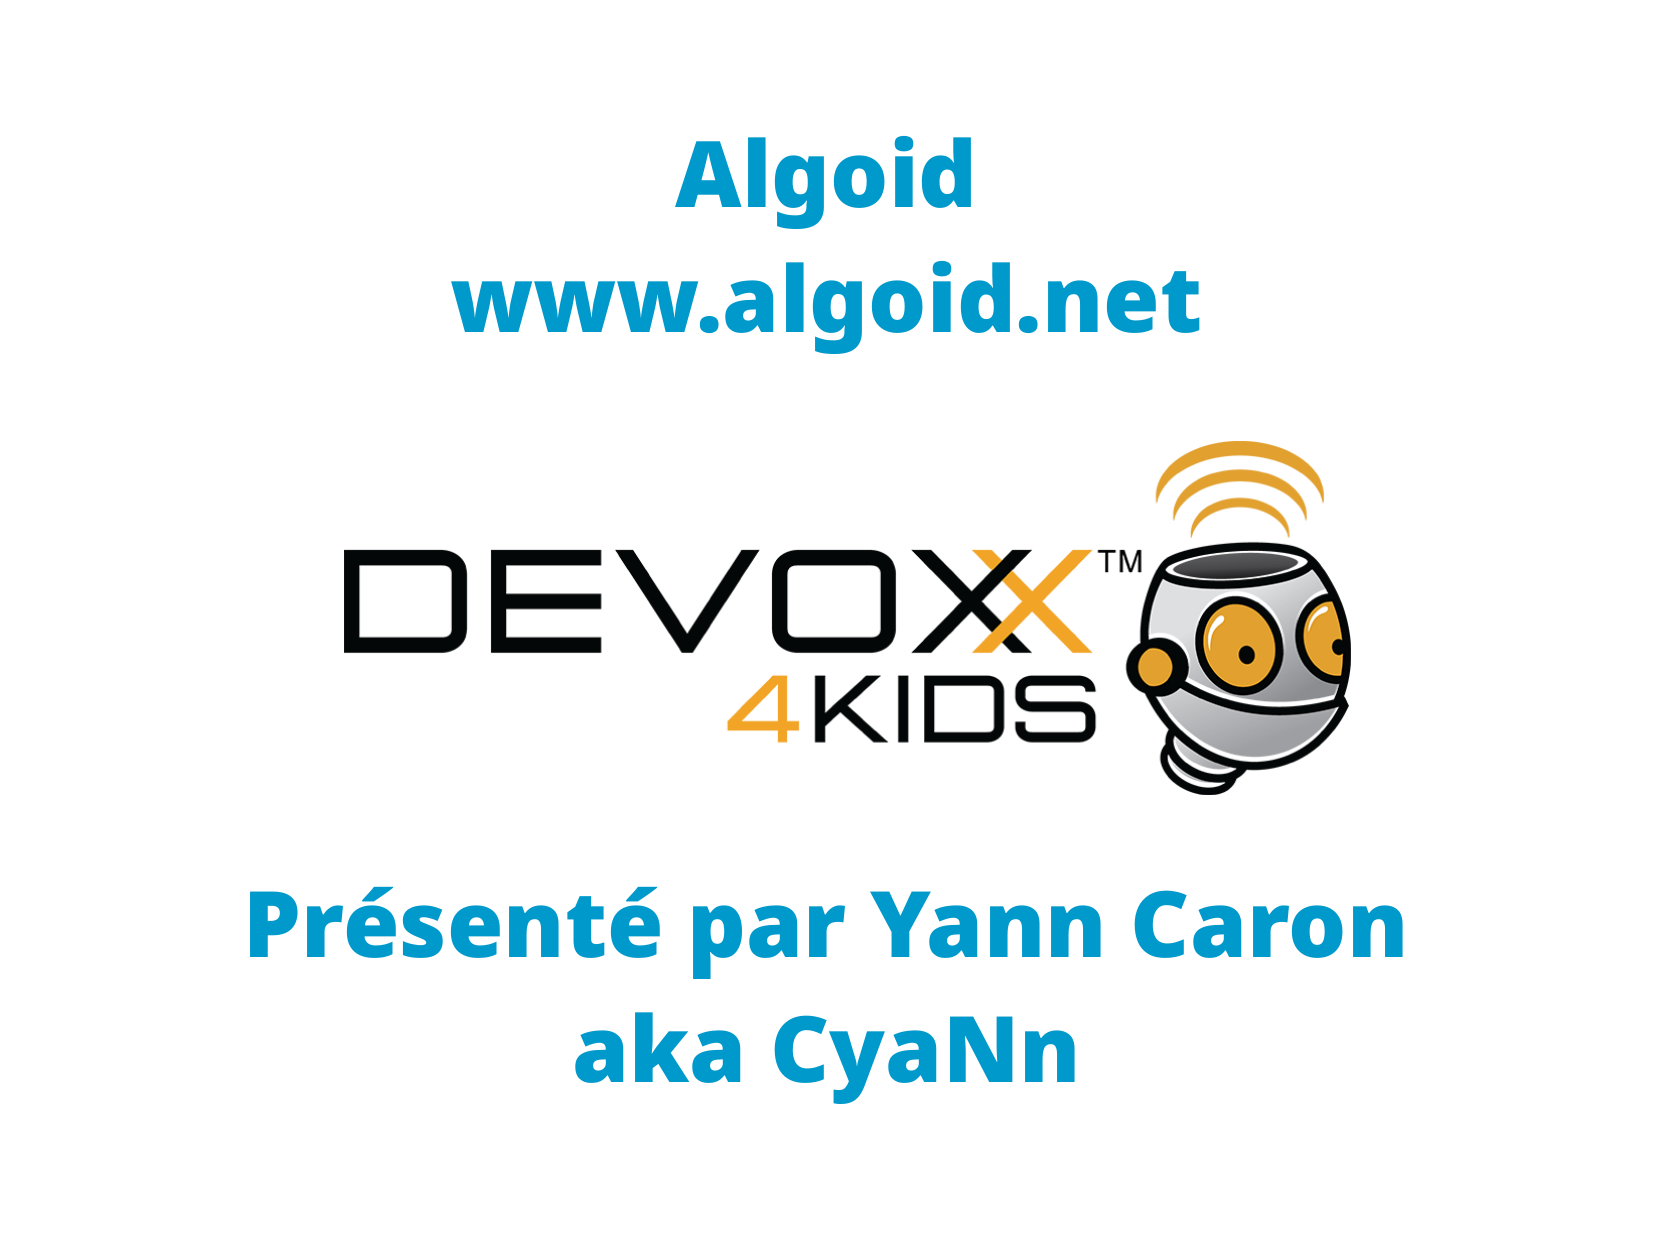

# Algoid www.algoid.net Présenté par Yann Caron aka CyaNn